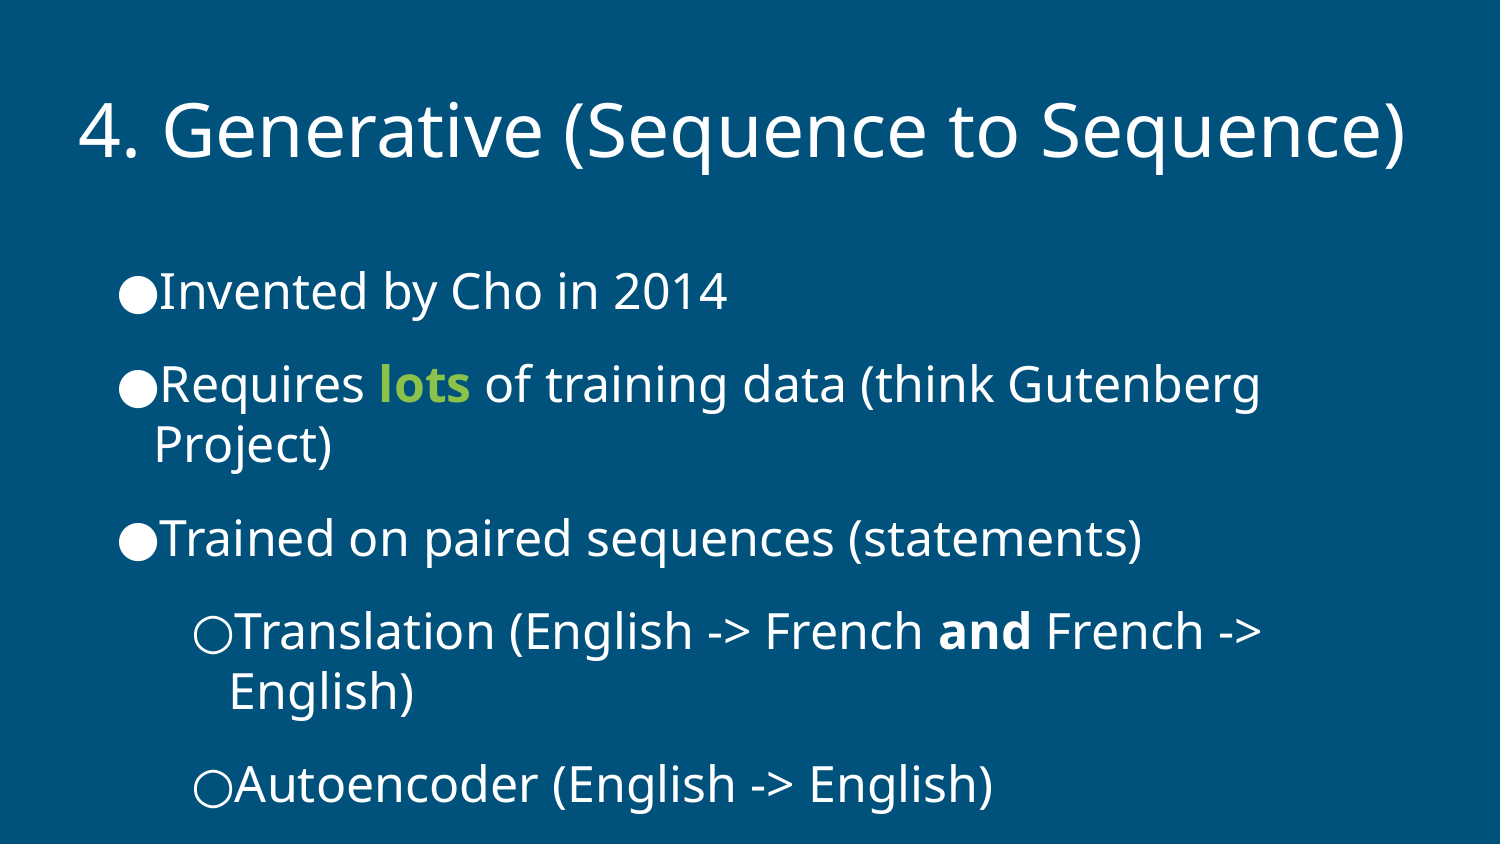

# 4. Generative (Sequence to Sequence)
Invented by Cho in 2014
Requires lots of training data (think Gutenberg Project)
Trained on paired sequences (statements)
Translation (English -> French and French -> English)
Autoencoder (English -> English)
Fixed-length “embedding” from variable-length sequence